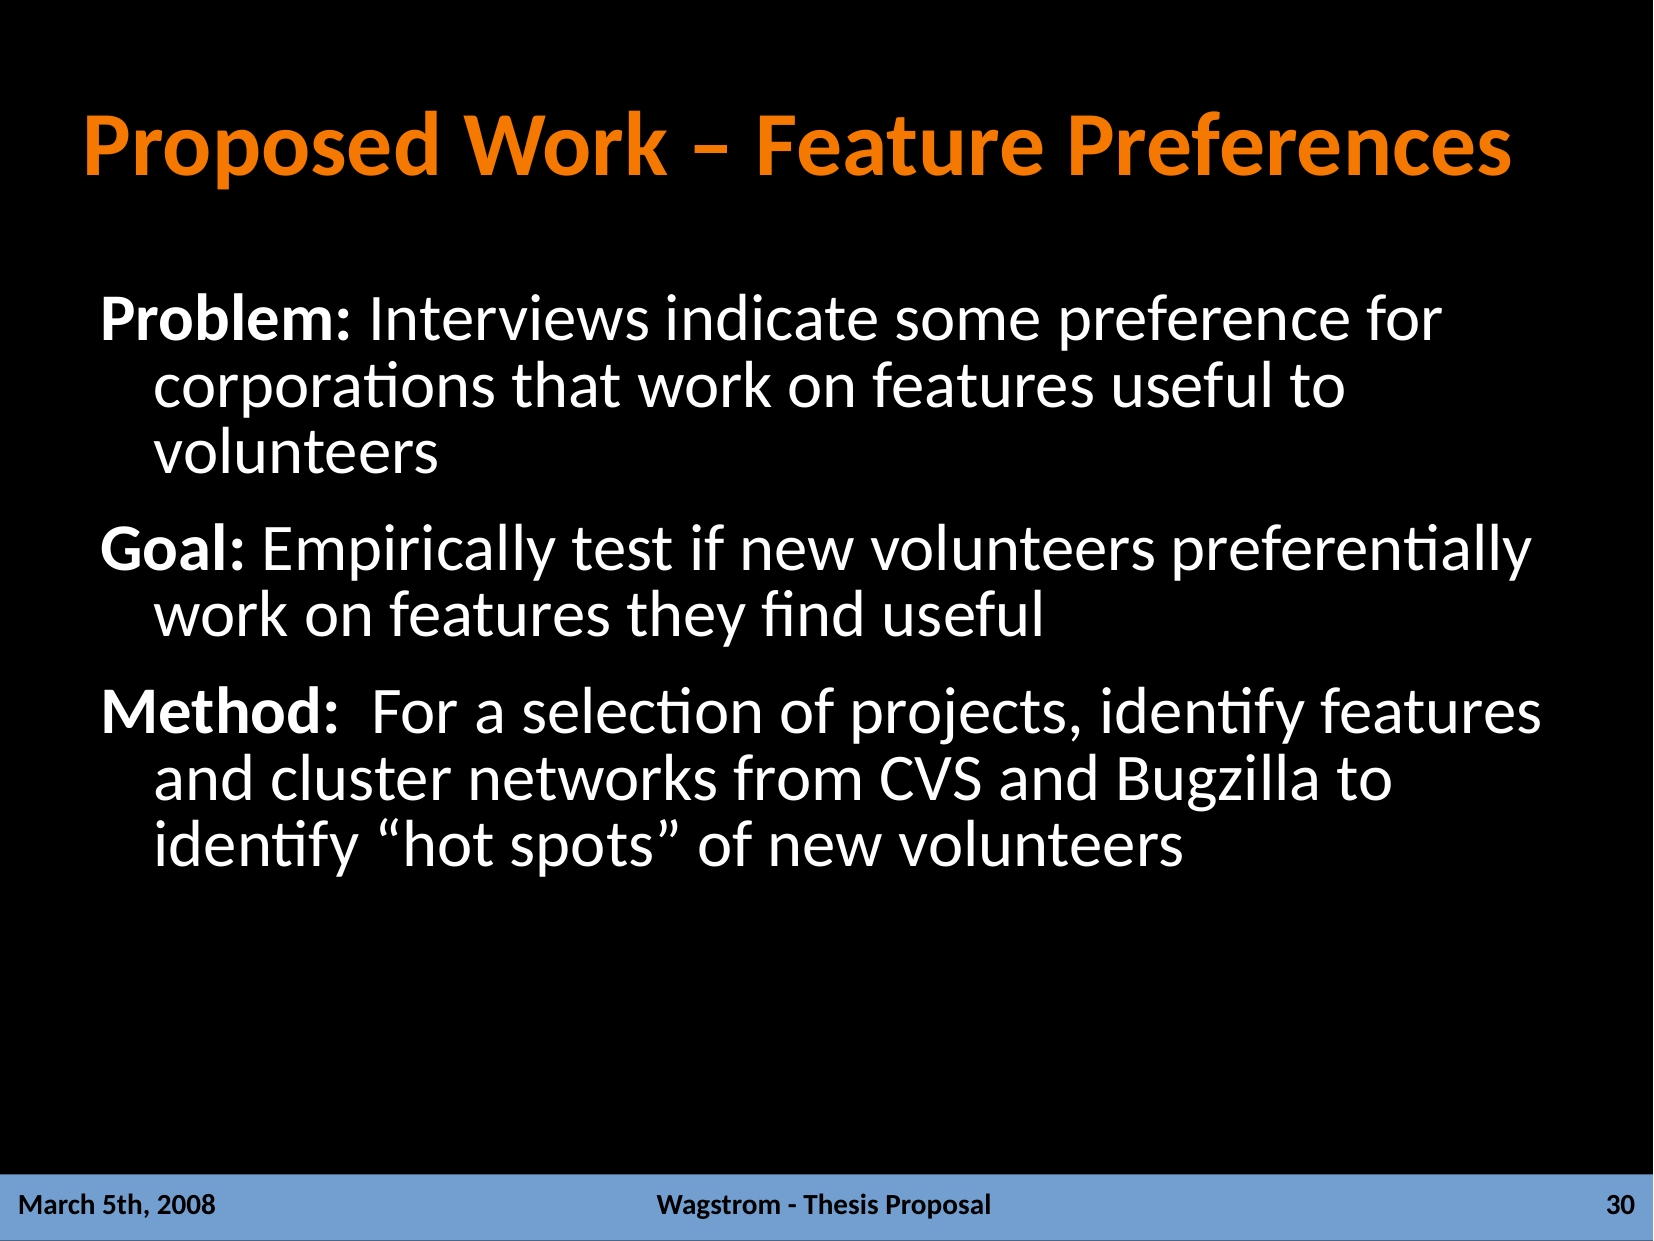

# Proposed Work – Feature Preferences
Problem: Interviews indicate some preference for corporations that work on features useful to volunteers
Goal: Empirically test if new volunteers preferentially work on features they find useful
Method: For a selection of projects, identify features and cluster networks from CVS and Bugzilla to identify “hot spots” of new volunteers
March 5th, 2008
Wagstrom - Thesis Proposal
30